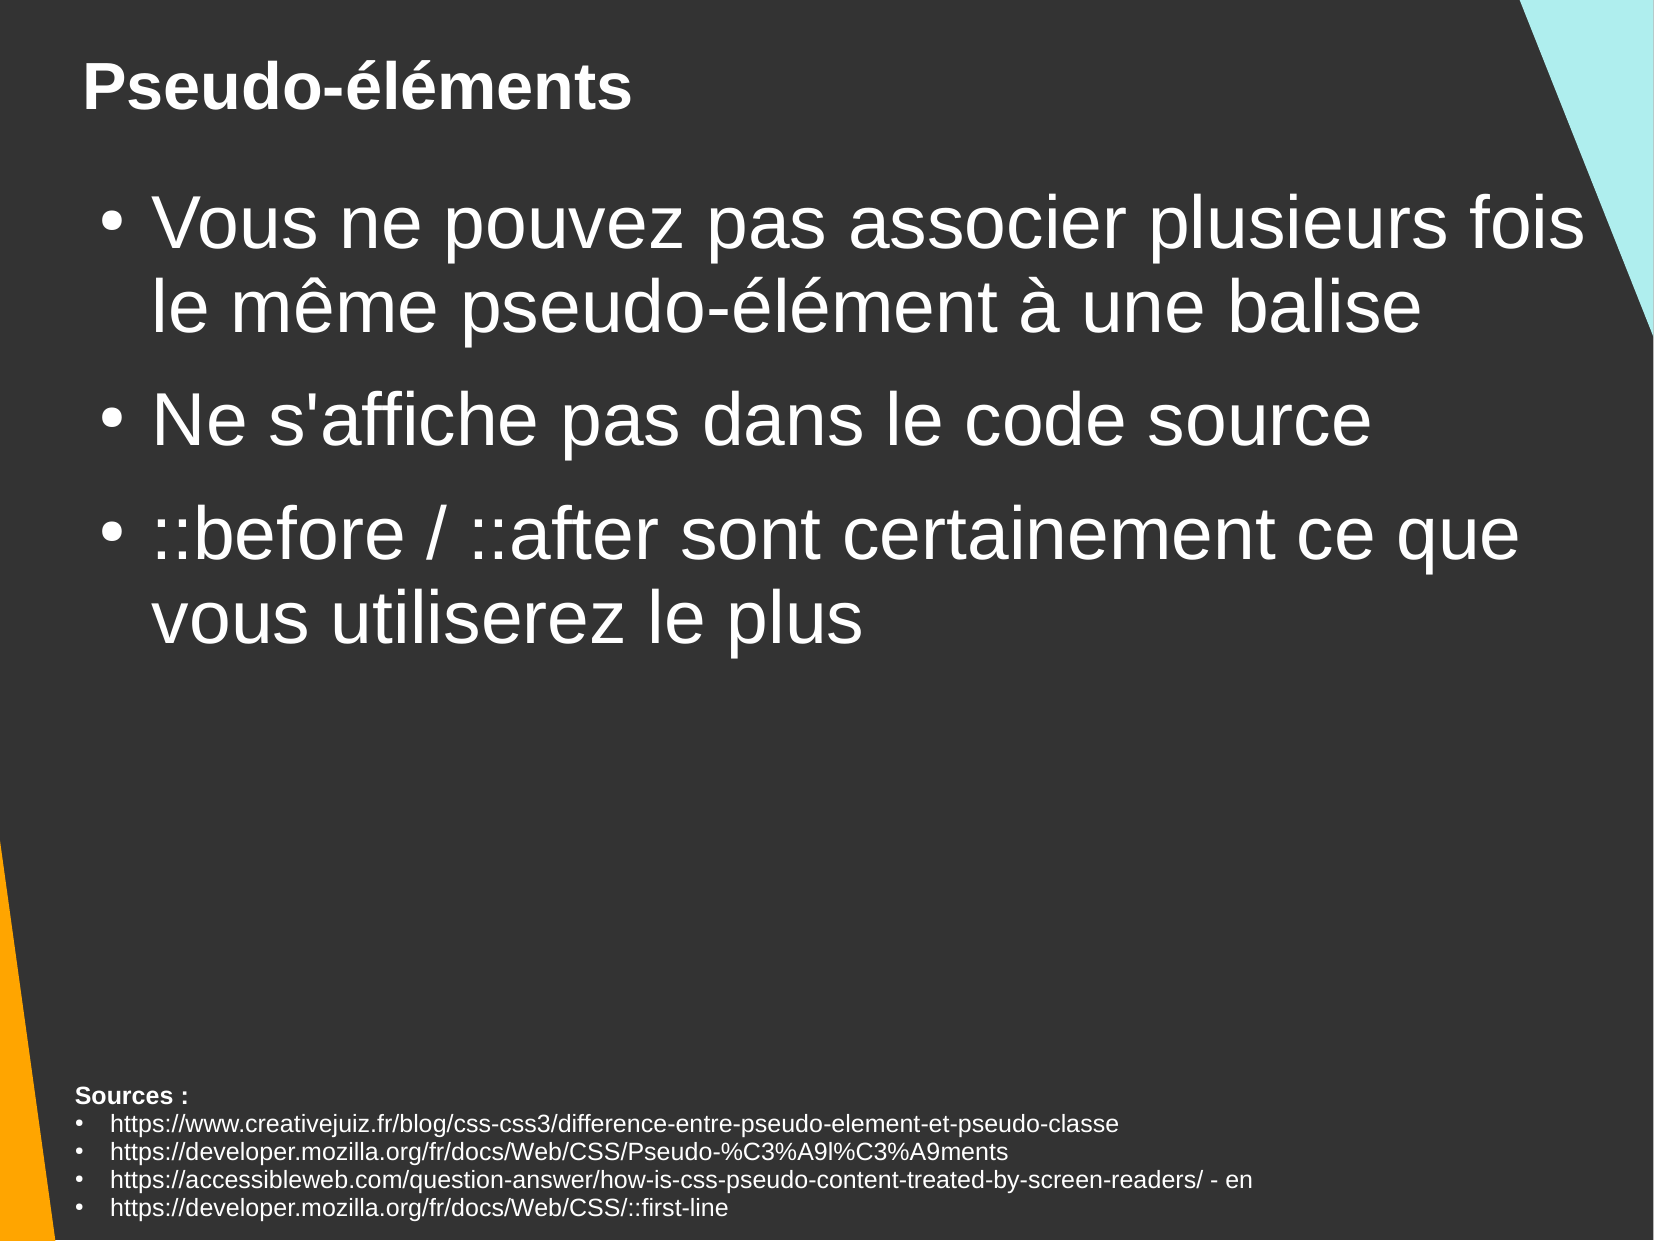

# Pseudo-éléments
Vous ne pouvez pas associer plusieurs fois le même pseudo-élément à une balise
Ne s'affiche pas dans le code source
::before / ::after sont certainement ce que vous utiliserez le plus
Sources :
https://www.creativejuiz.fr/blog/css-css3/difference-entre-pseudo-element-et-pseudo-classe
https://developer.mozilla.org/fr/docs/Web/CSS/Pseudo-%C3%A9l%C3%A9ments
https://accessibleweb.com/question-answer/how-is-css-pseudo-content-treated-by-screen-readers/ - en
https://developer.mozilla.org/fr/docs/Web/CSS/::first-line